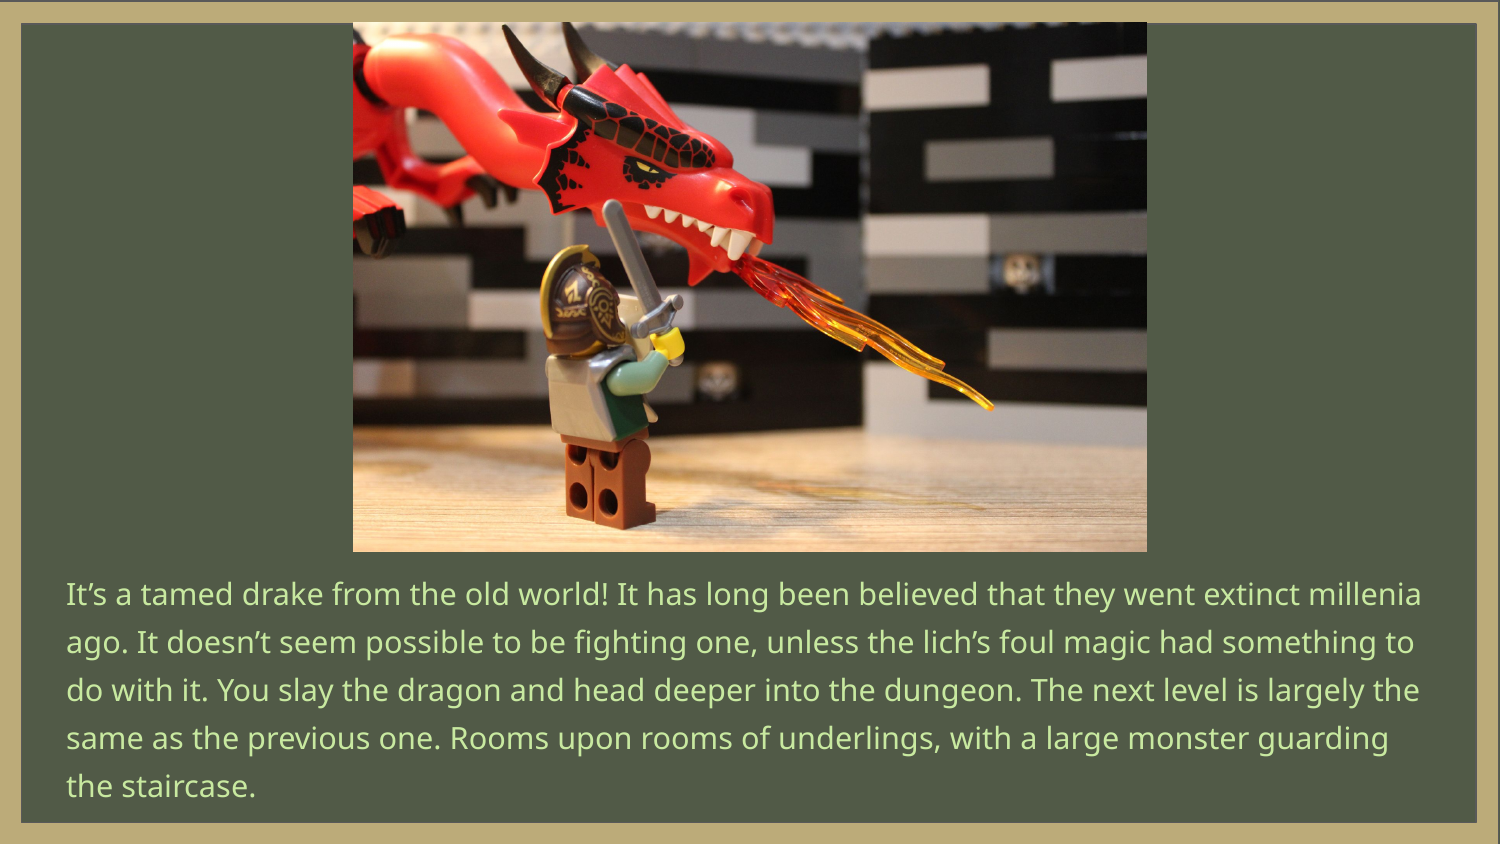

# It’s a tamed drake from the old world! It has long been believed that they went extinct millenia ago. It doesn’t seem possible to be fighting one, unless the lich’s foul magic had something to do with it. You slay the dragon and head deeper into the dungeon. The next level is largely the same as the previous one. Rooms upon rooms of underlings, with a large monster guarding the staircase.